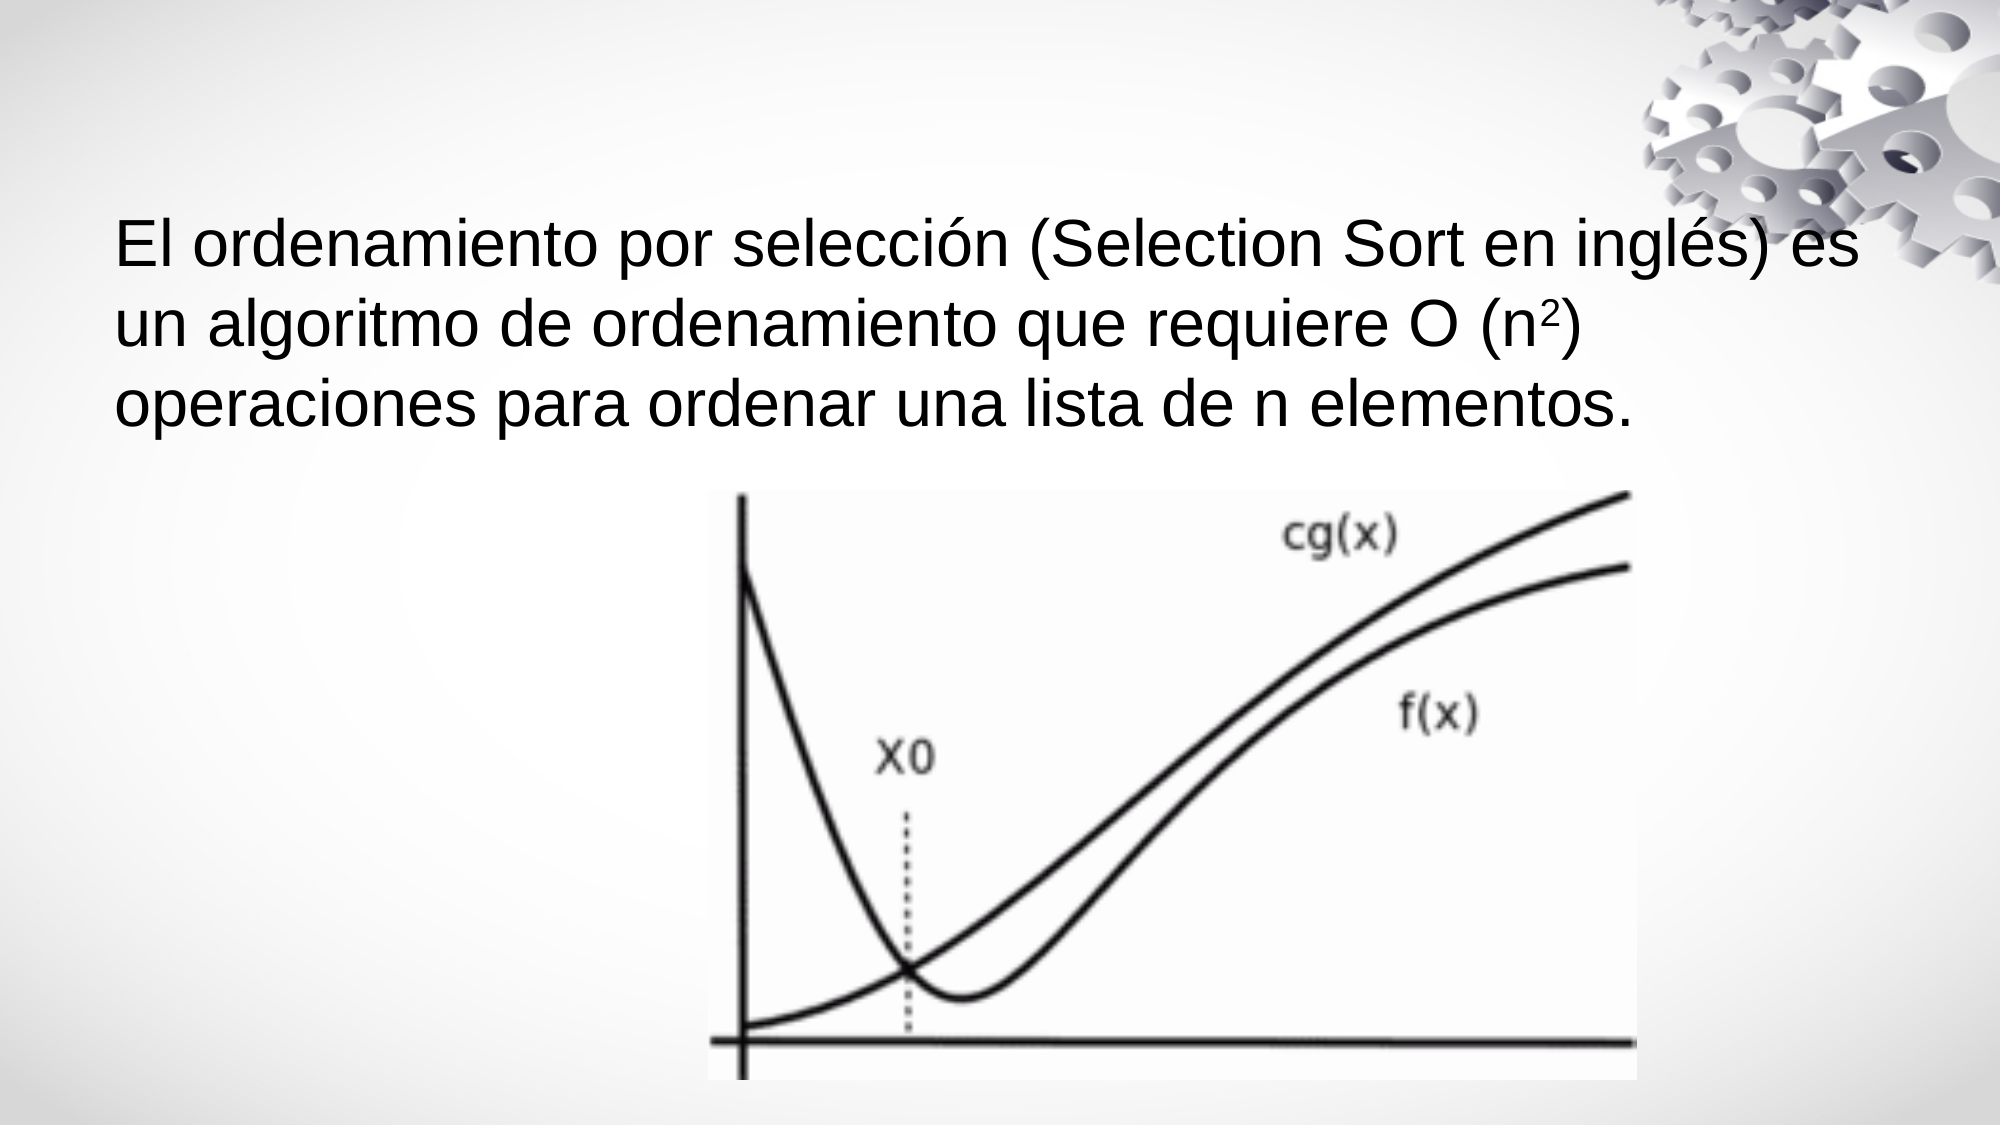

#
El ordenamiento por selección (Selection Sort en inglés) es un algoritmo de ordenamiento que requiere O (n2) operaciones para ordenar una lista de n elementos.